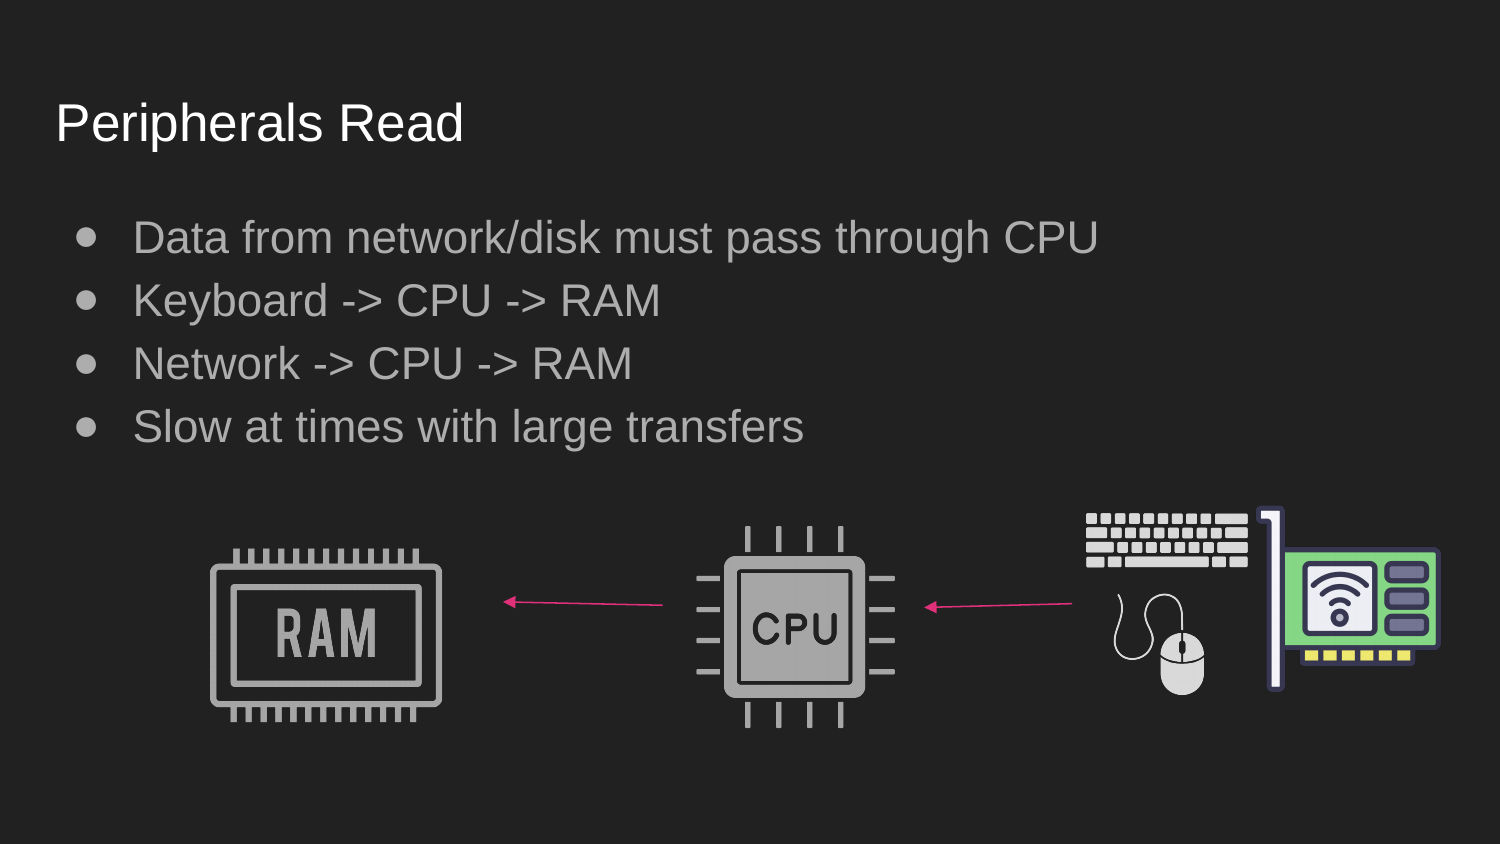

# Peripherals Read
Data from network/disk must pass through CPU
Keyboard -> CPU -> RAM
Network -> CPU -> RAM
Slow at times with large transfers